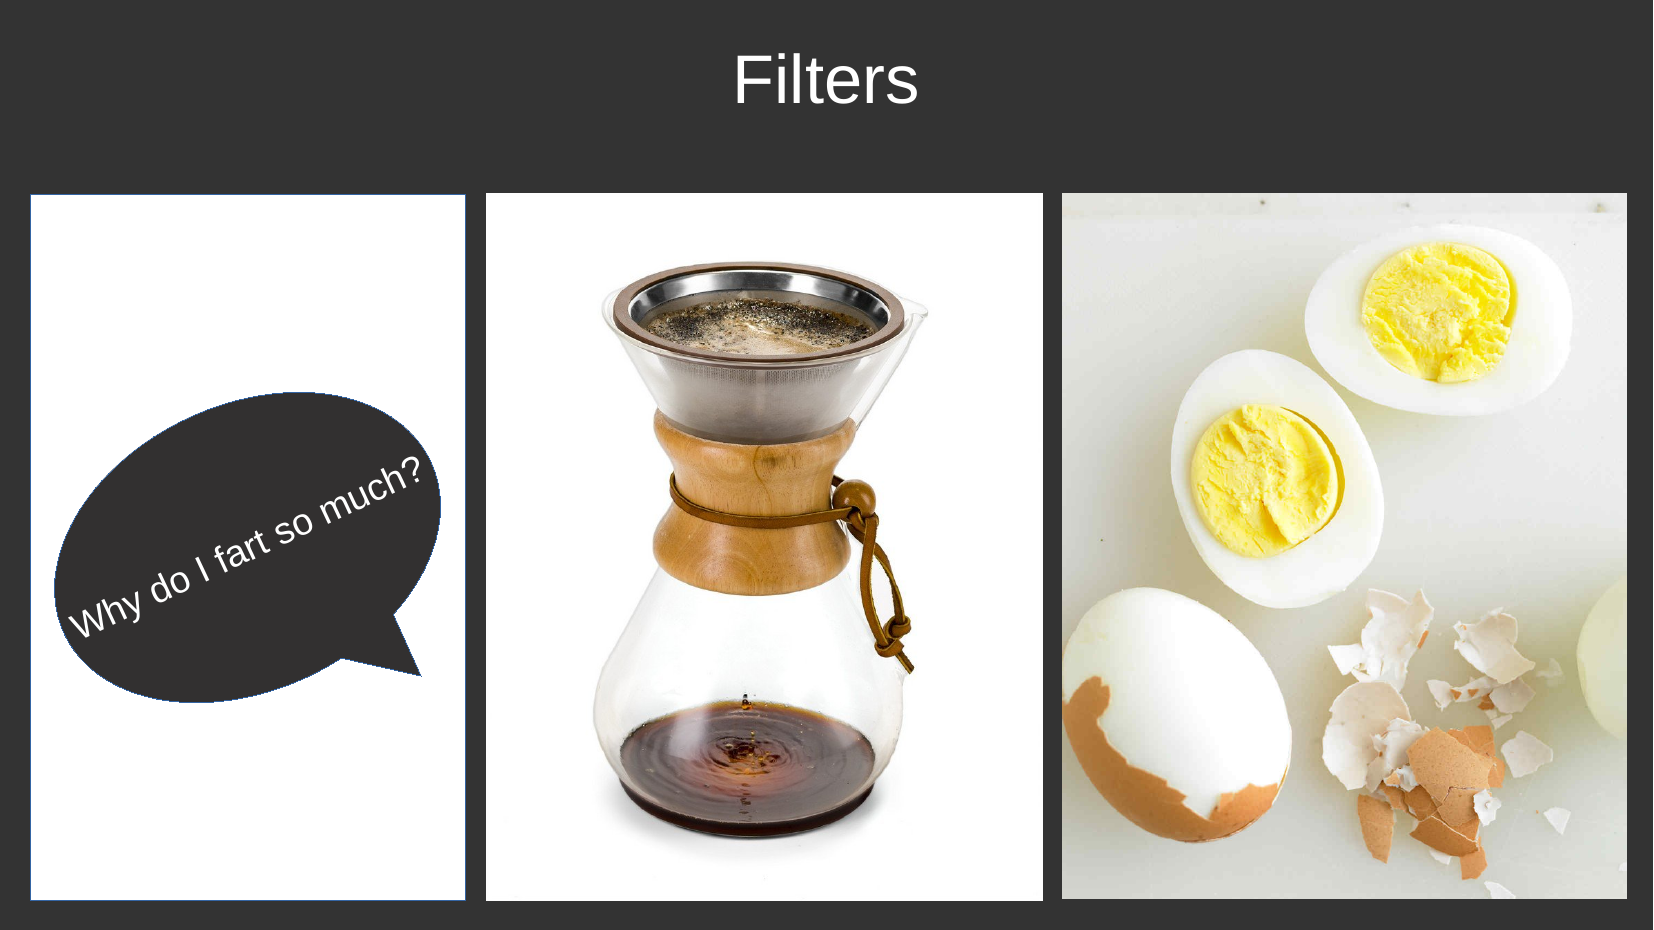

# Filters
Why do I fart so much?